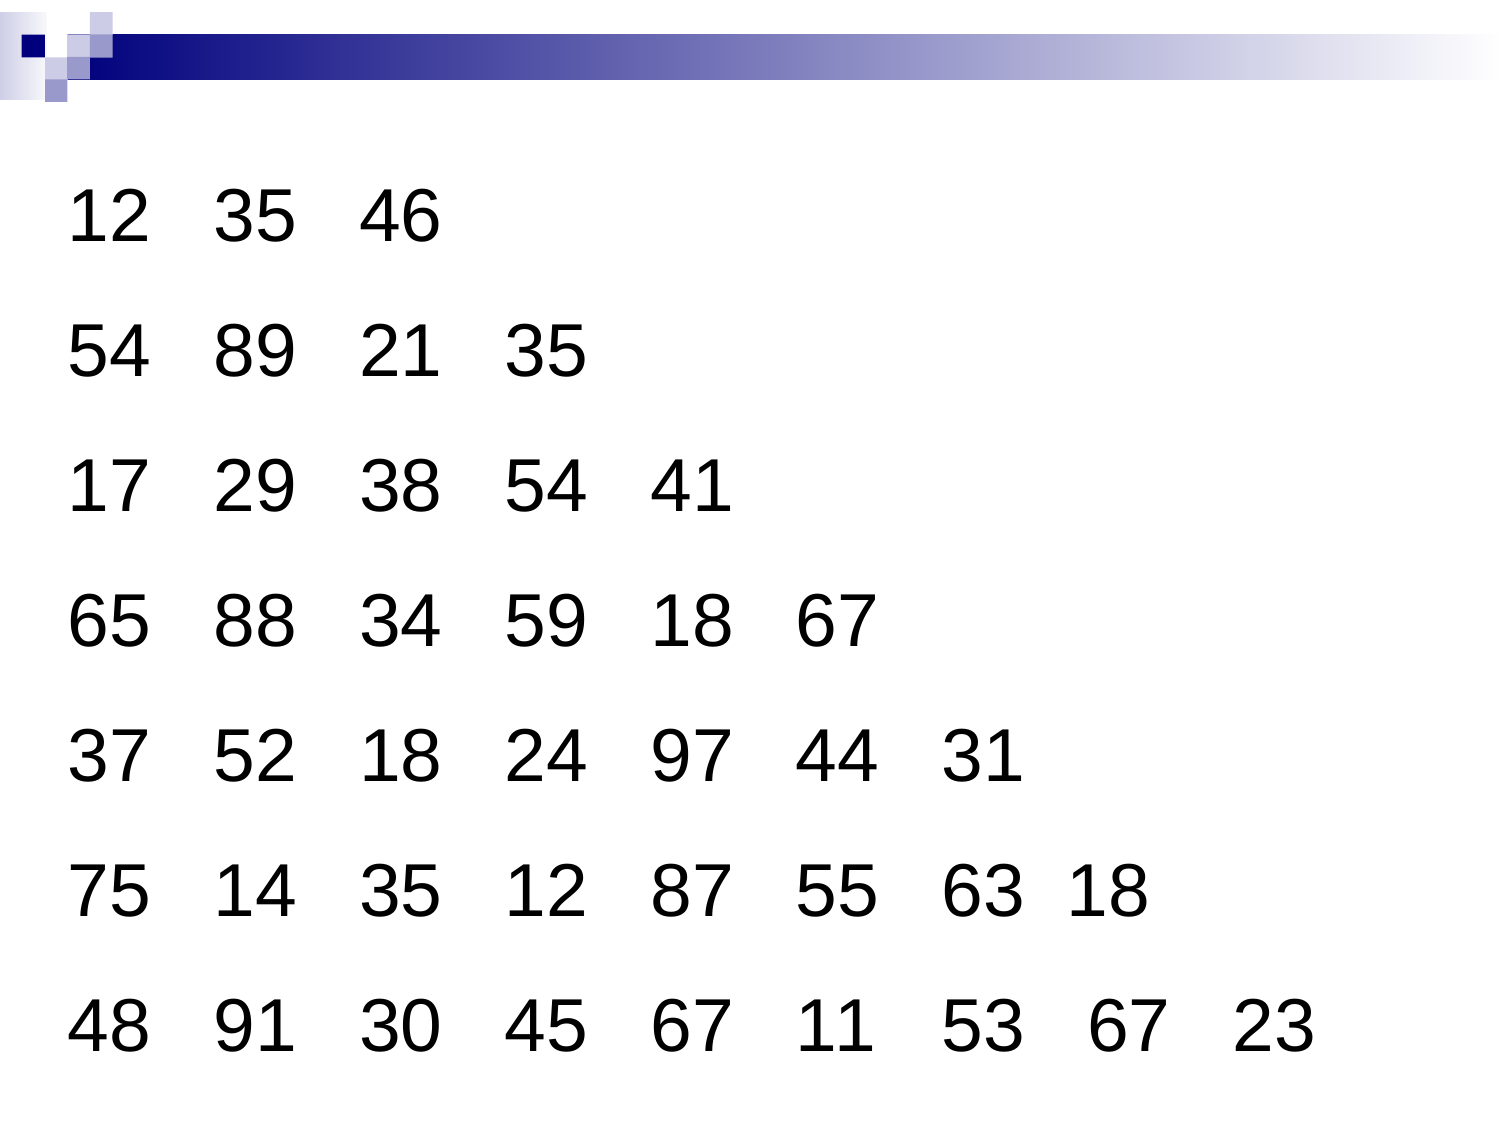

12 35 46
54 89 21 35
17 29 38 54 41
65 88 34 59 18 67
37 52 18 24 97 44 31
75 14 35 12 87 55 63 18
48 91 30 45 67 11 53 67 23